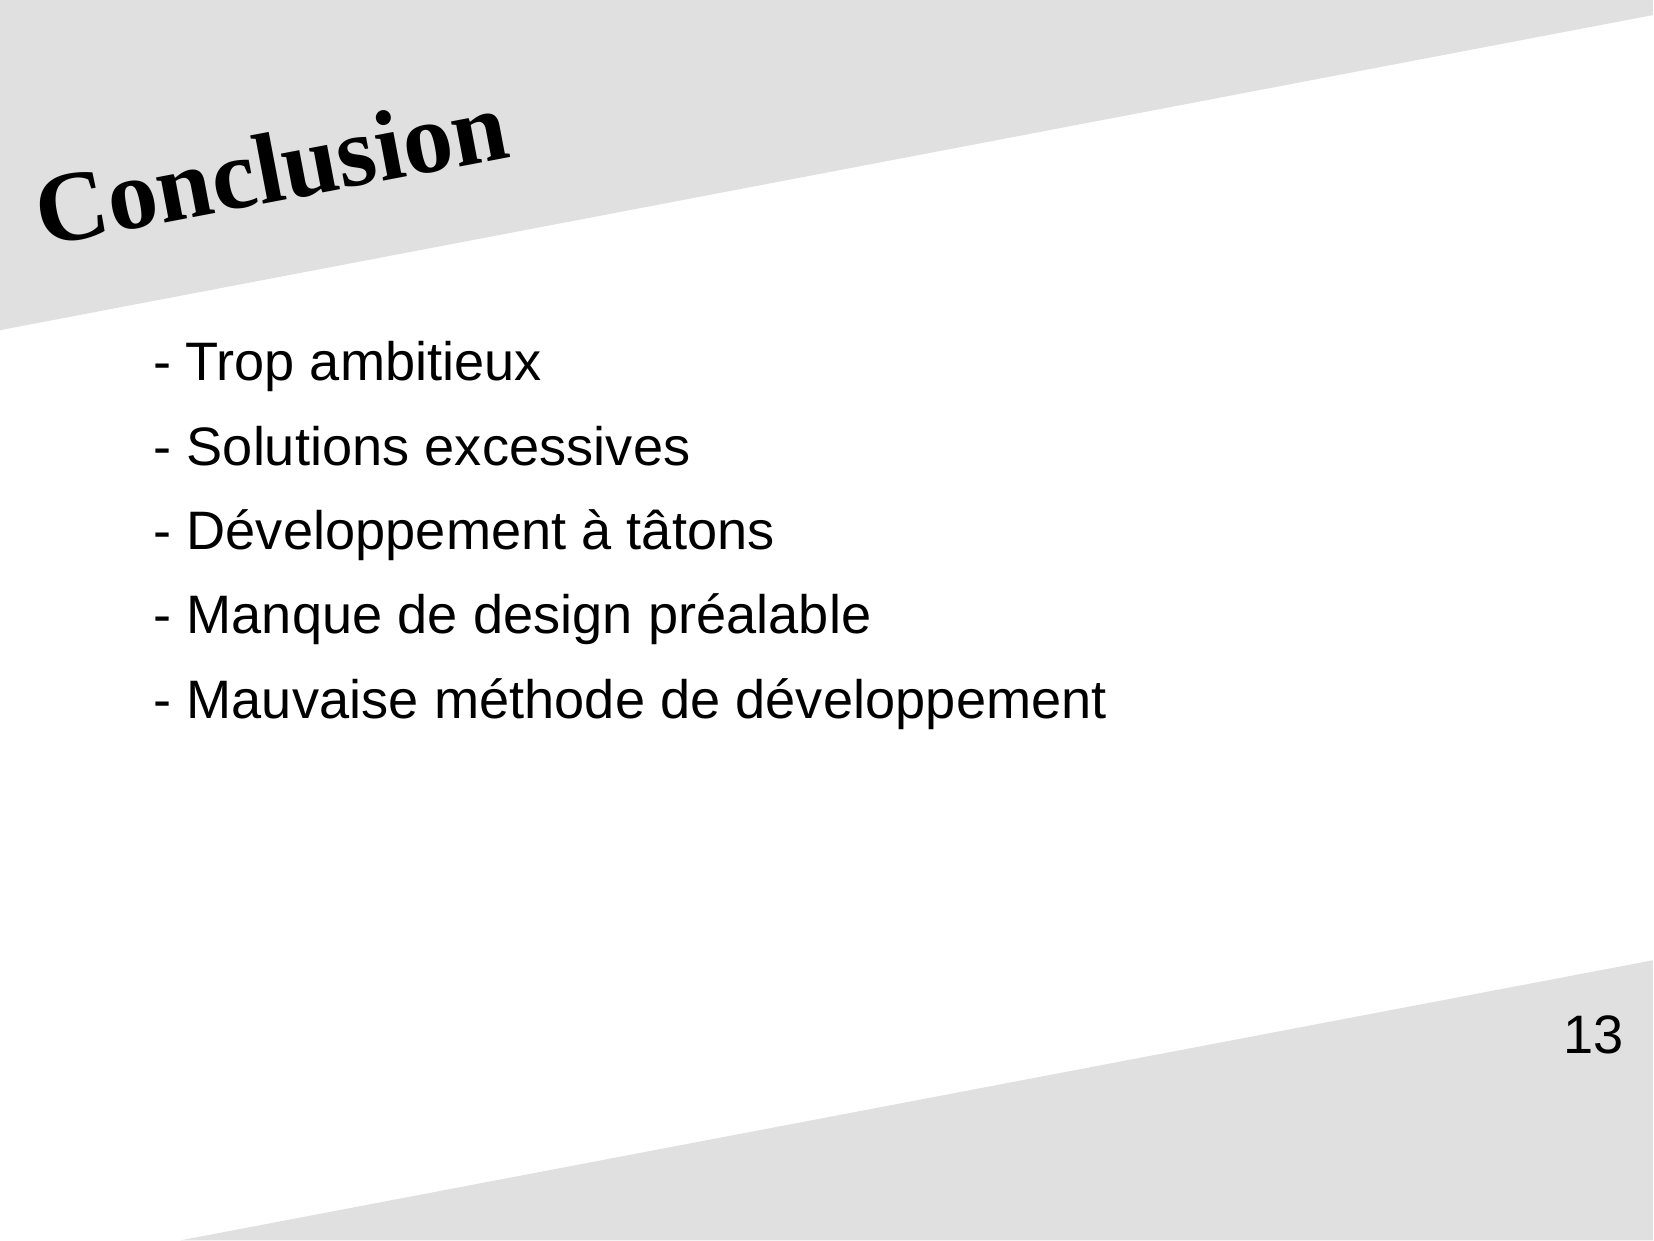

# Conclusion
- Trop ambitieux
- Solutions excessives
- Développement à tâtons
- Manque de design préalable
- Mauvaise méthode de développement
13